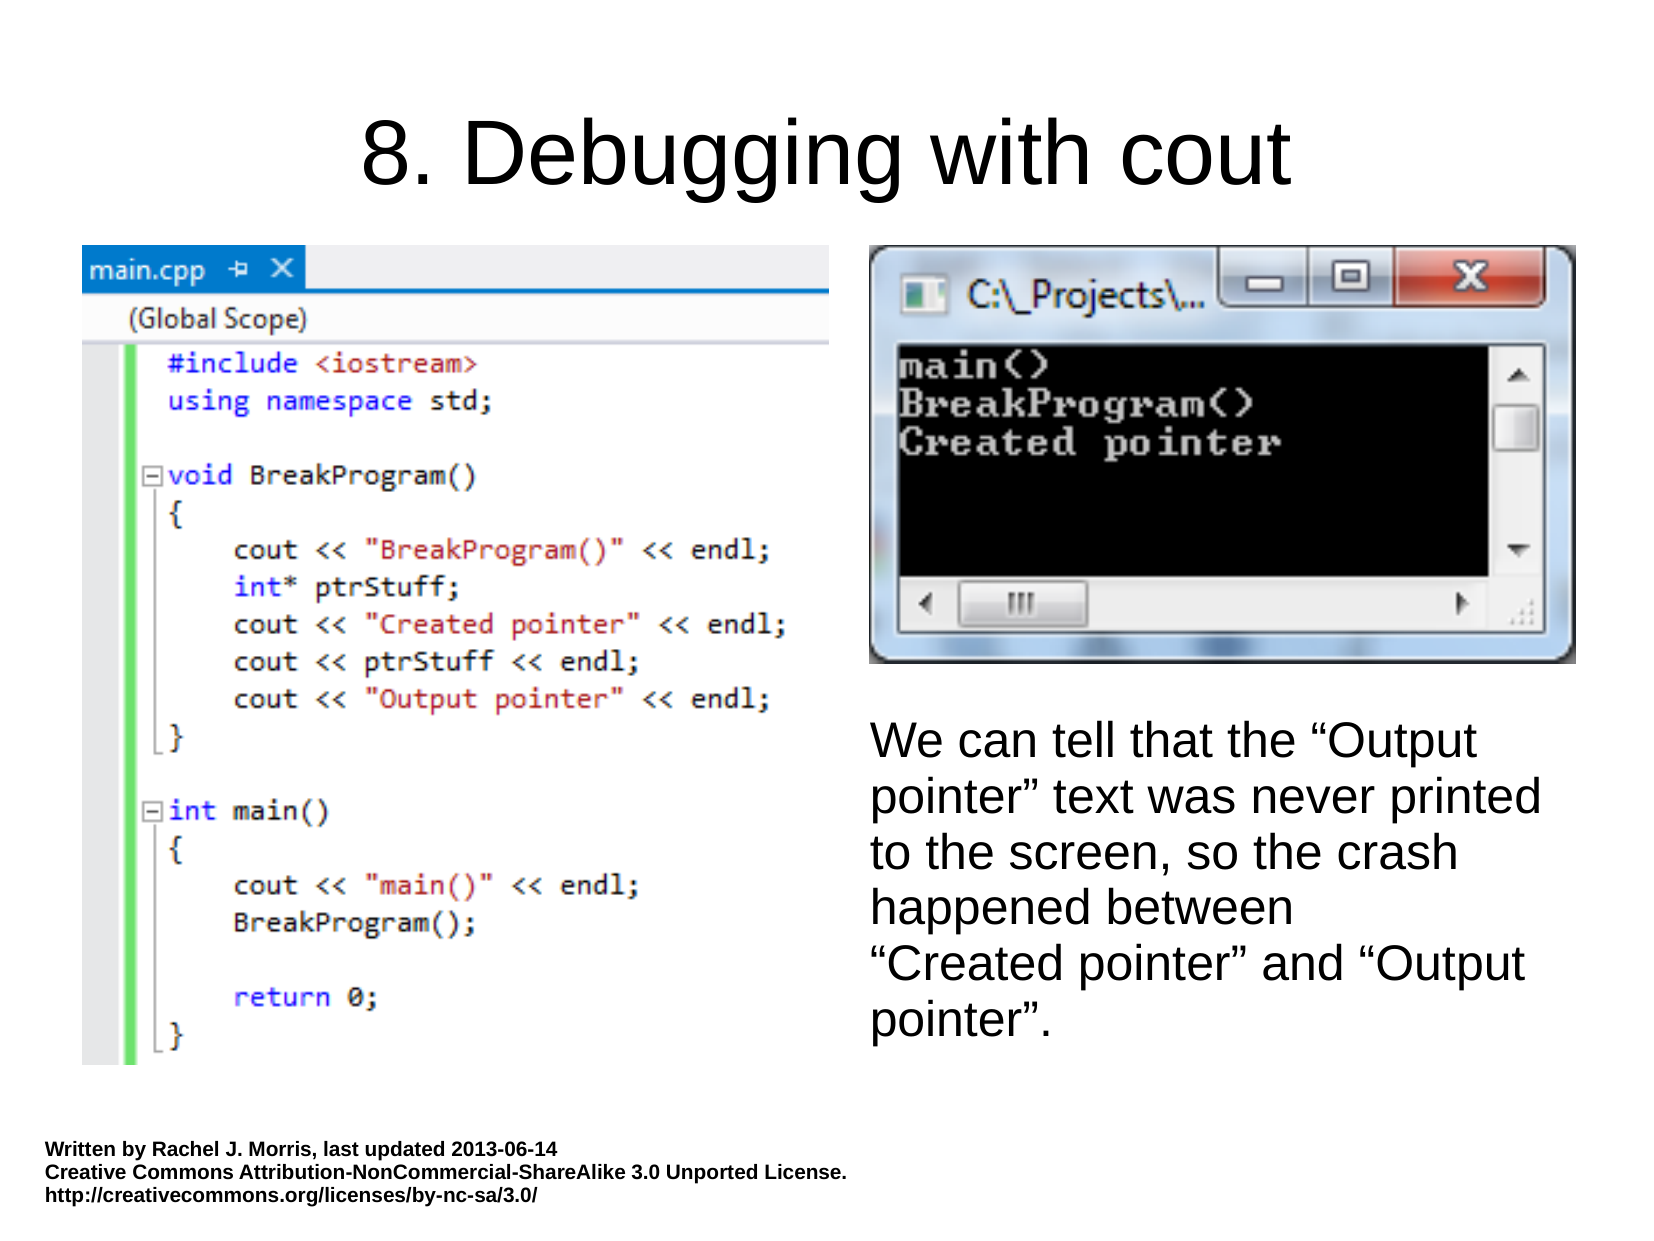

# 8. Debugging with cout
We can tell that the “Output pointer” text was never printed to the screen, so the crash happened between
“Created pointer” and “Output pointer”.